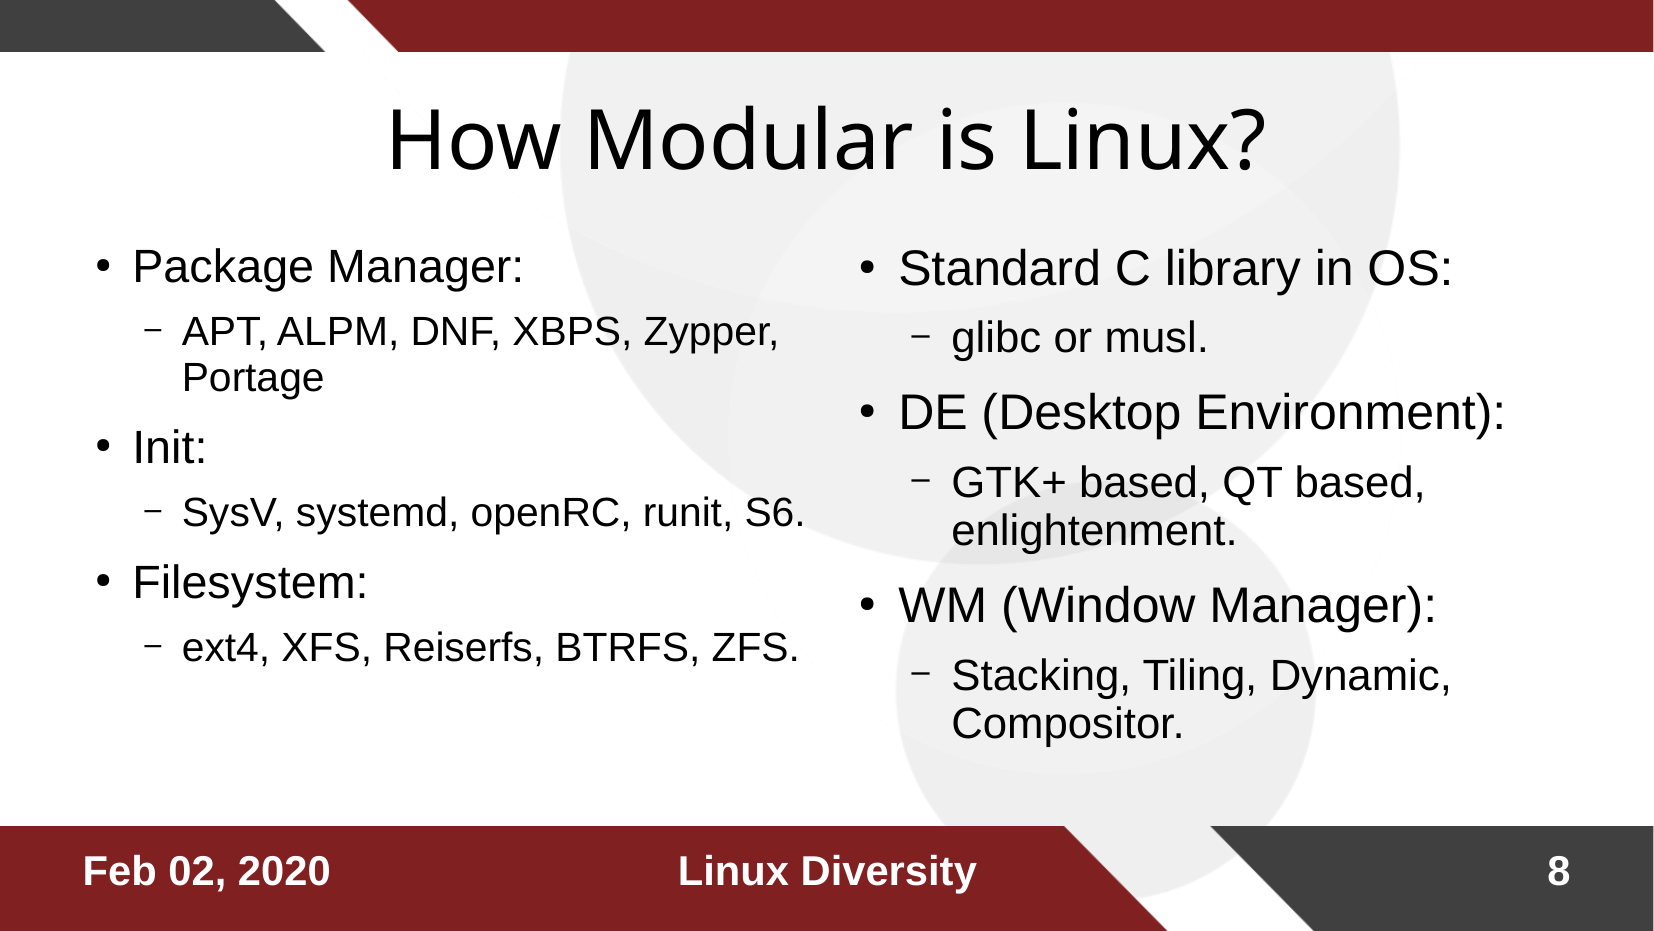

# How Modular is Linux?
Package Manager:
APT, ALPM, DNF, XBPS, Zypper, Portage
Init:
SysV, systemd, openRC, runit, S6.
Filesystem:
ext4, XFS, Reiserfs, BTRFS, ZFS.
Standard C library in OS:
glibc or musl.
DE (Desktop Environment):
GTK+ based, QT based, enlightenment.
WM (Window Manager):
Stacking, Tiling, Dynamic, Compositor.
Feb 02, 2020
Linux Diversity
8